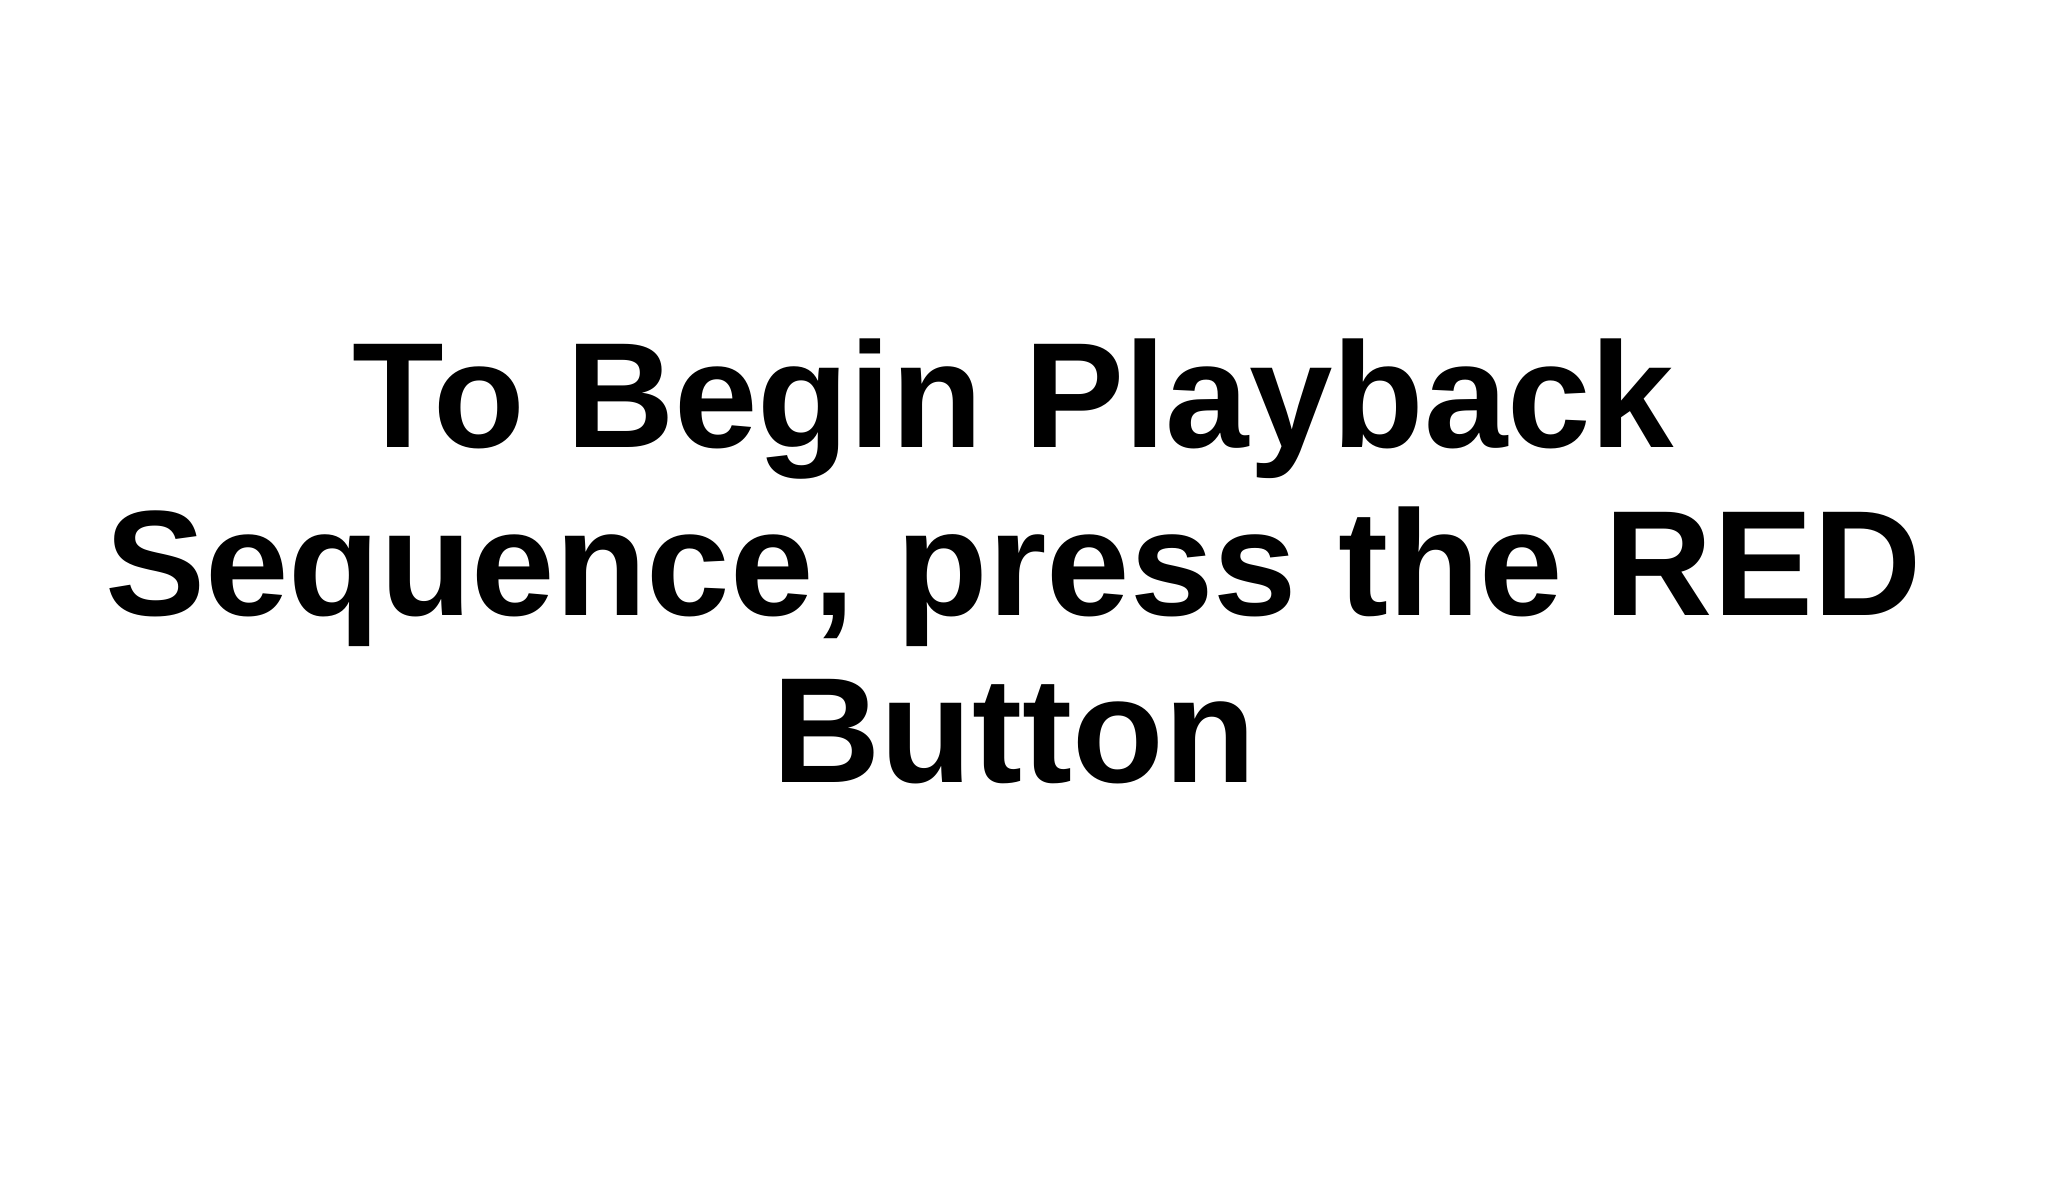

To Begin Playback Sequence, press the RED Button